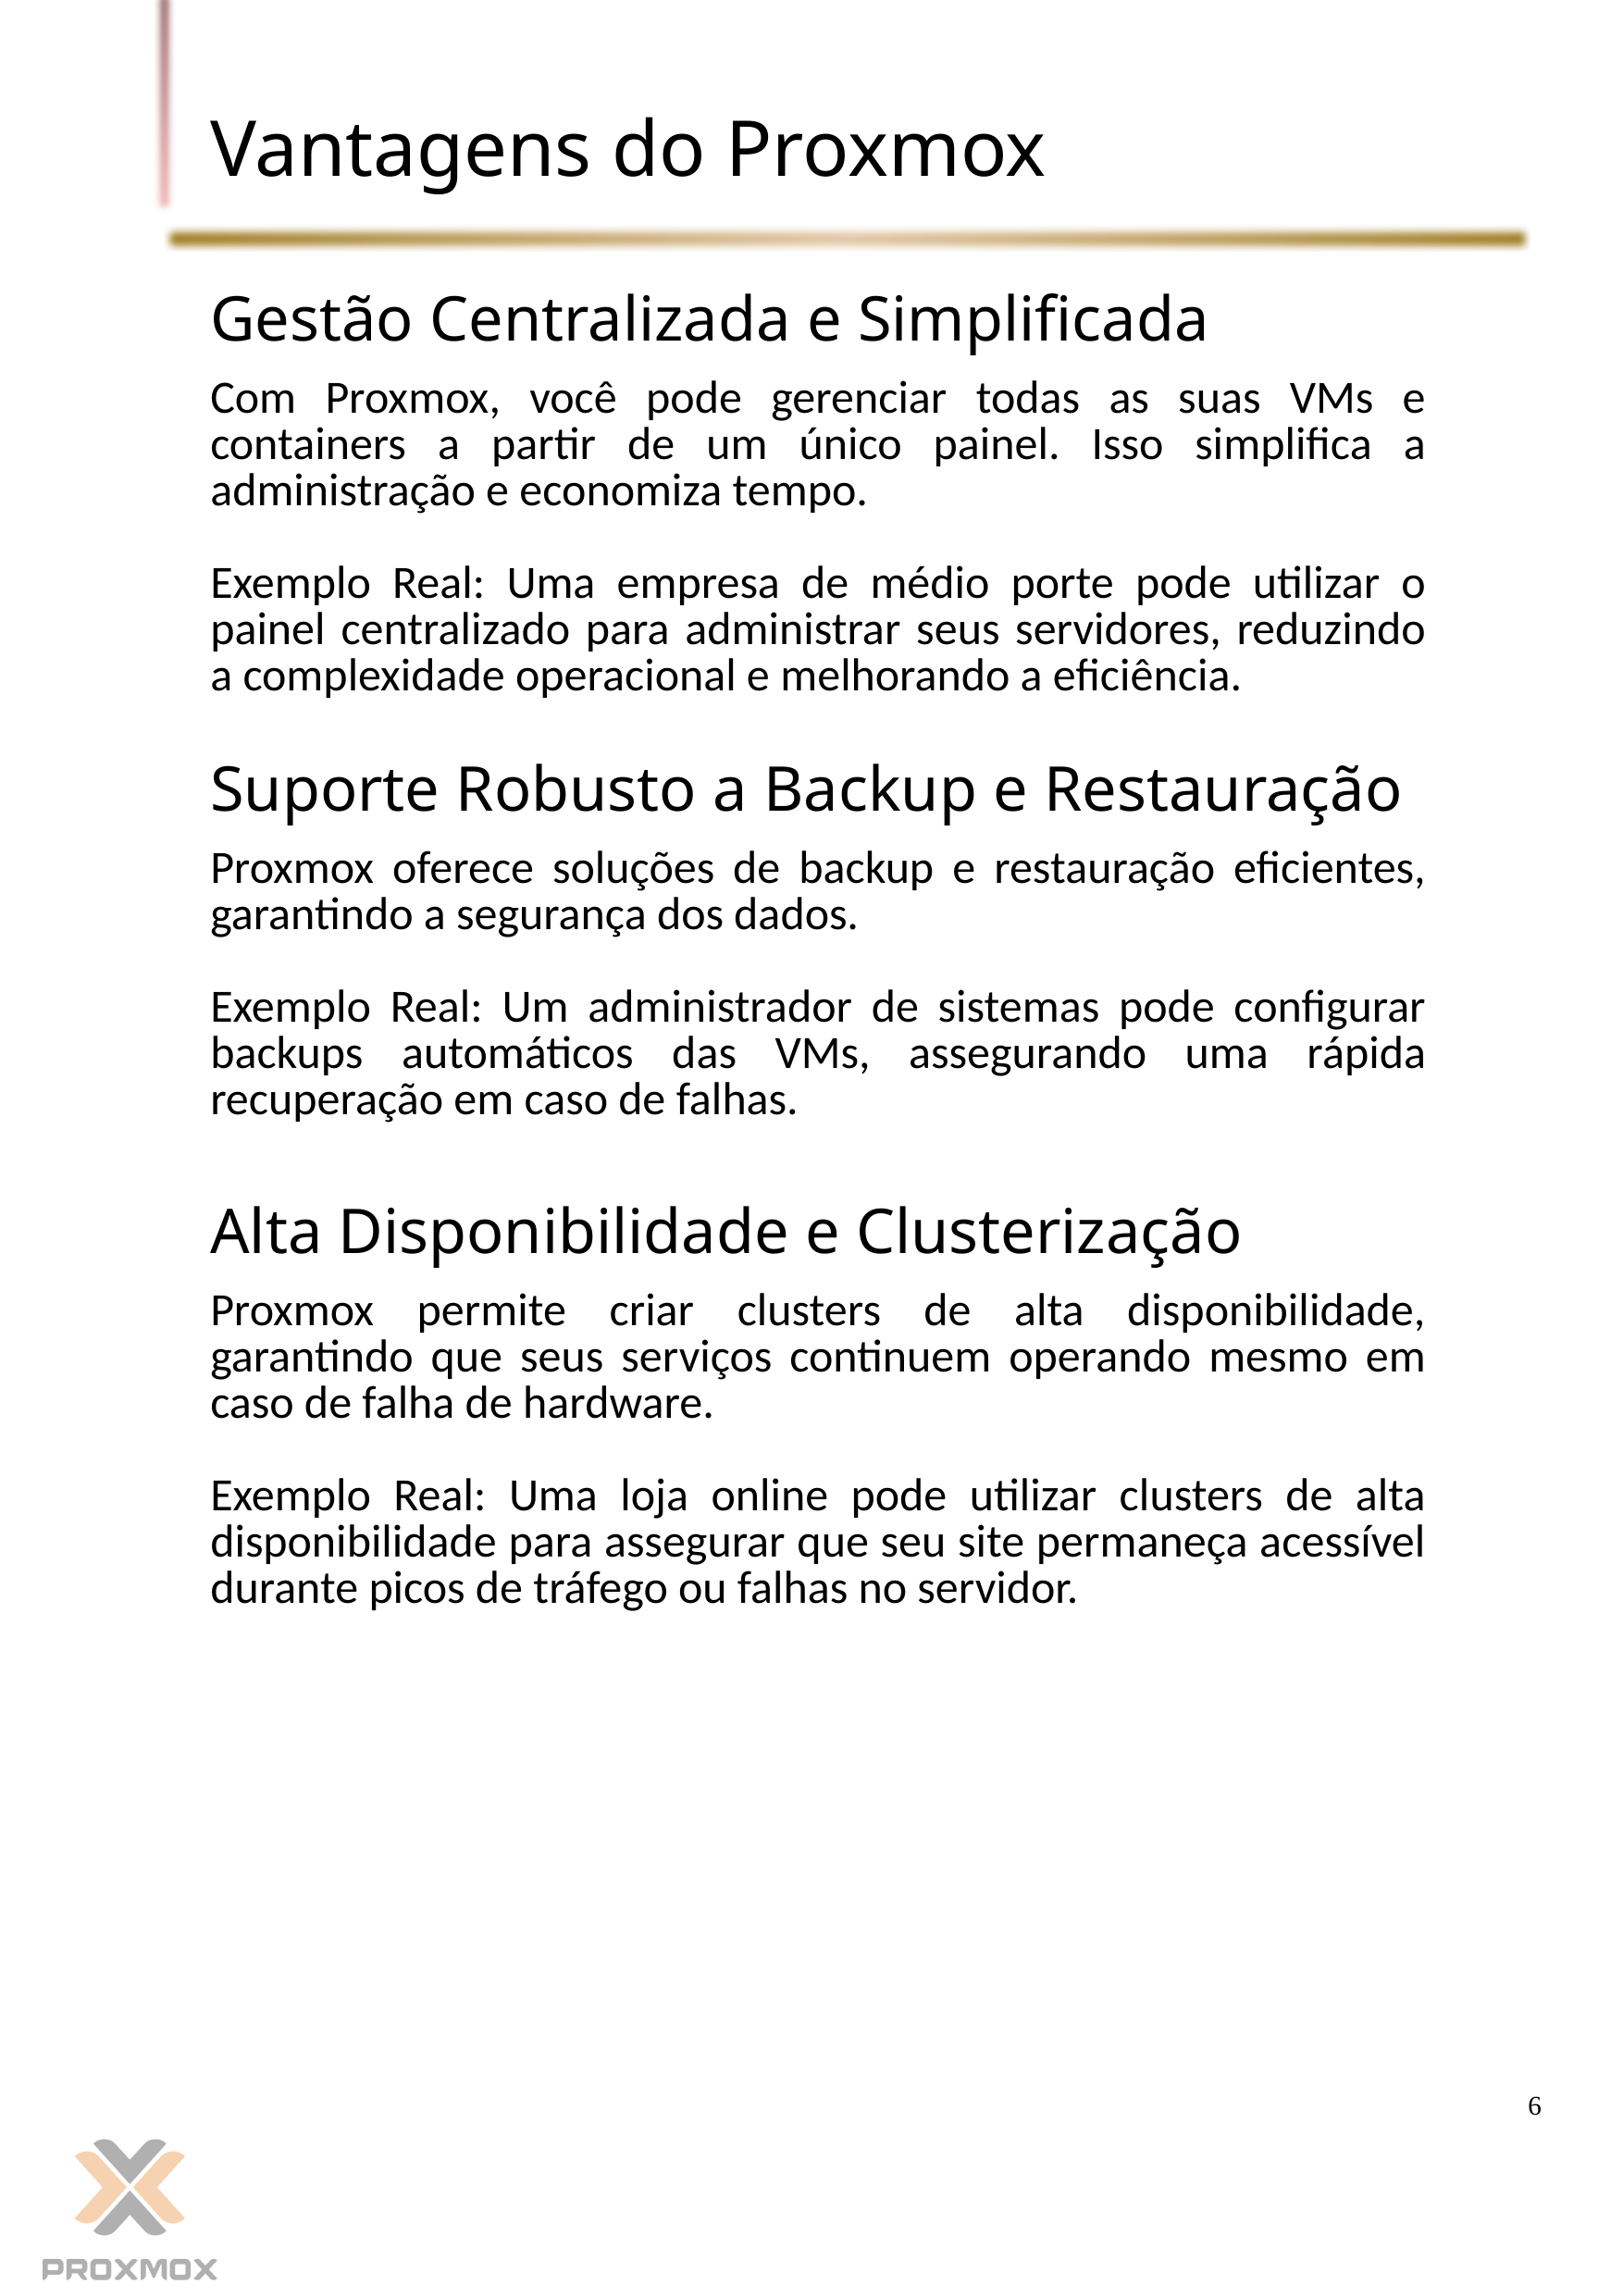

Vantagens do Proxmox
Gestão Centralizada e Simplificada
Com Proxmox, você pode gerenciar todas as suas VMs e containers a partir de um único painel. Isso simplifica a administração e economiza tempo.
Exemplo Real: Uma empresa de médio porte pode utilizar o painel centralizado para administrar seus servidores, reduzindo a complexidade operacional e melhorando a eficiência.
Suporte Robusto a Backup e Restauração
Proxmox oferece soluções de backup e restauração eficientes, garantindo a segurança dos dados.
Exemplo Real: Um administrador de sistemas pode configurar backups automáticos das VMs, assegurando uma rápida recuperação em caso de falhas.
Alta Disponibilidade e Clusterização
Proxmox permite criar clusters de alta disponibilidade, garantindo que seus serviços continuem operando mesmo em caso de falha de hardware.
Exemplo Real: Uma loja online pode utilizar clusters de alta disponibilidade para assegurar que seu site permaneça acessível durante picos de tráfego ou falhas no servidor.
6